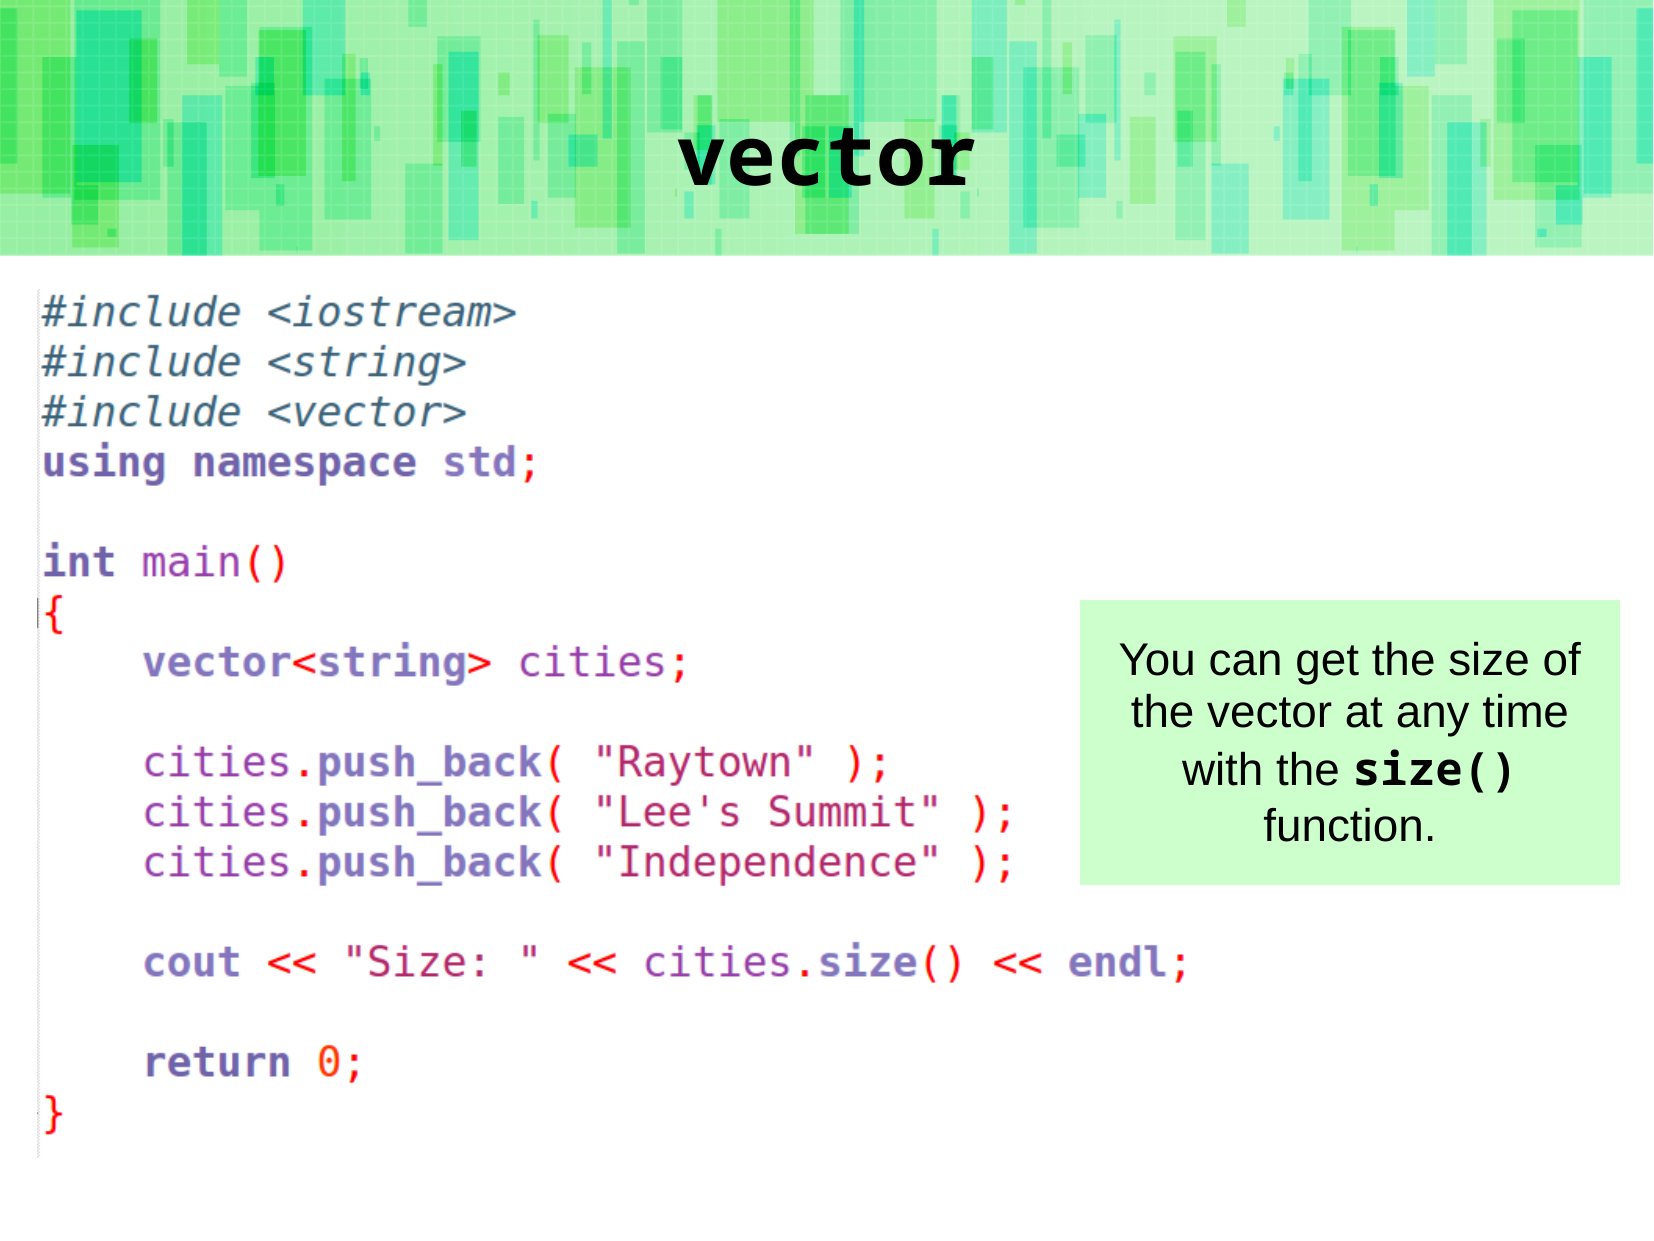

# vector
You can get the size of the vector at any time with the size() function.